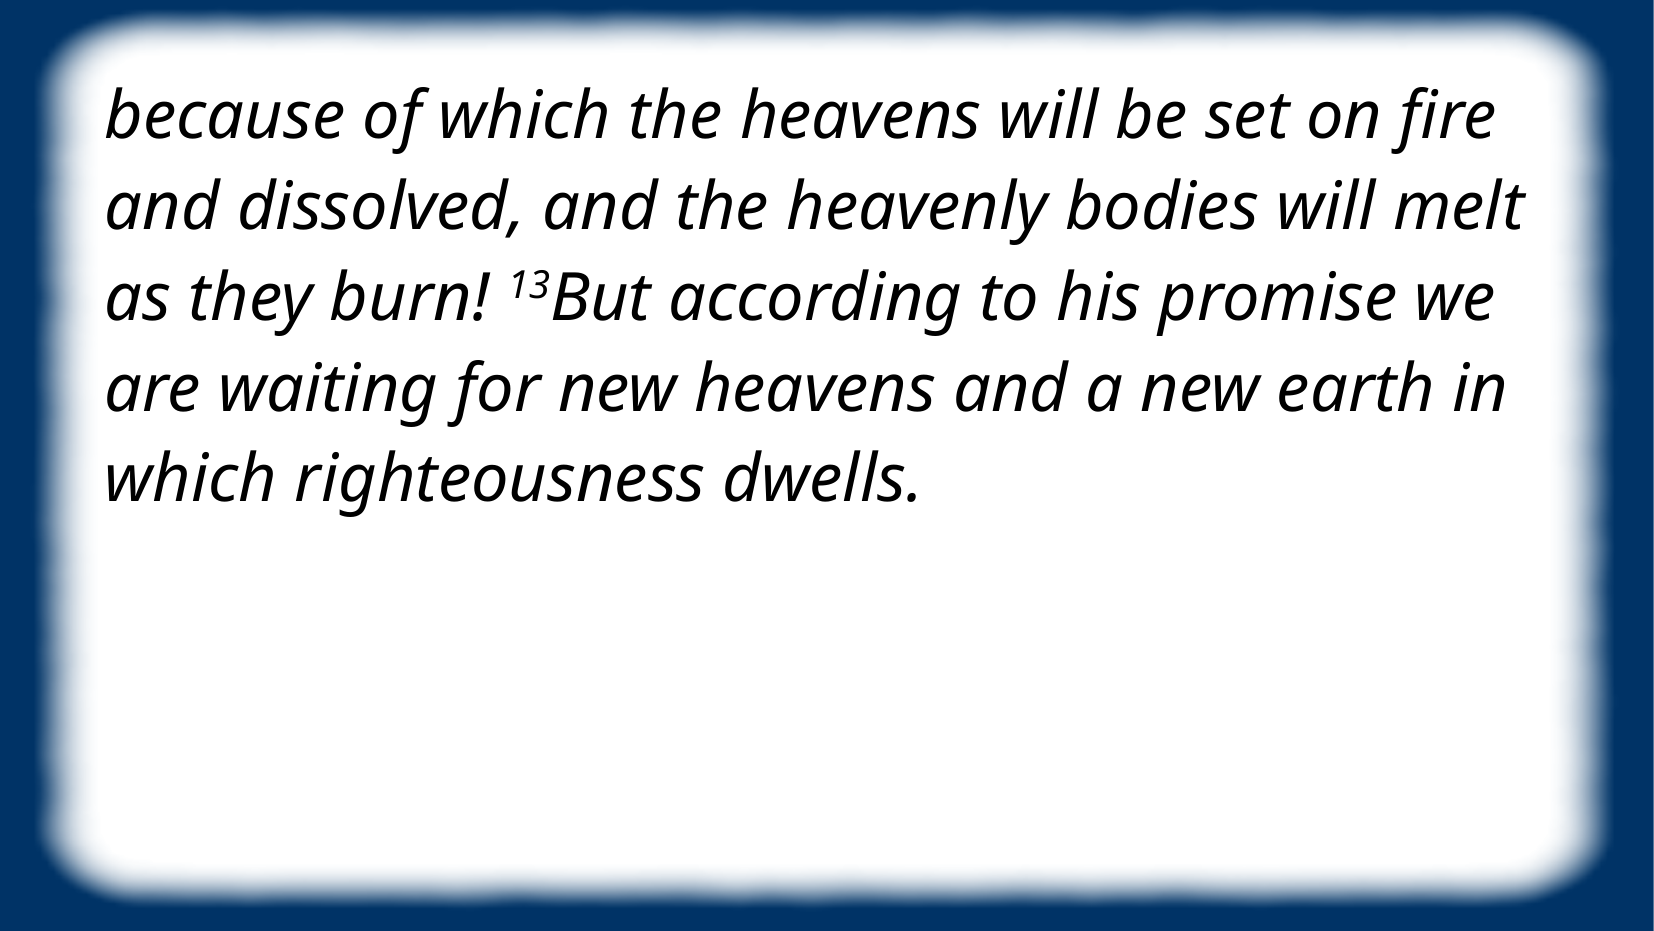

because of which the heavens will be set on fire and dissolved, and the heavenly bodies will melt as they burn! 13But according to his promise we are waiting for new heavens and a new earth in which righteousness dwells.